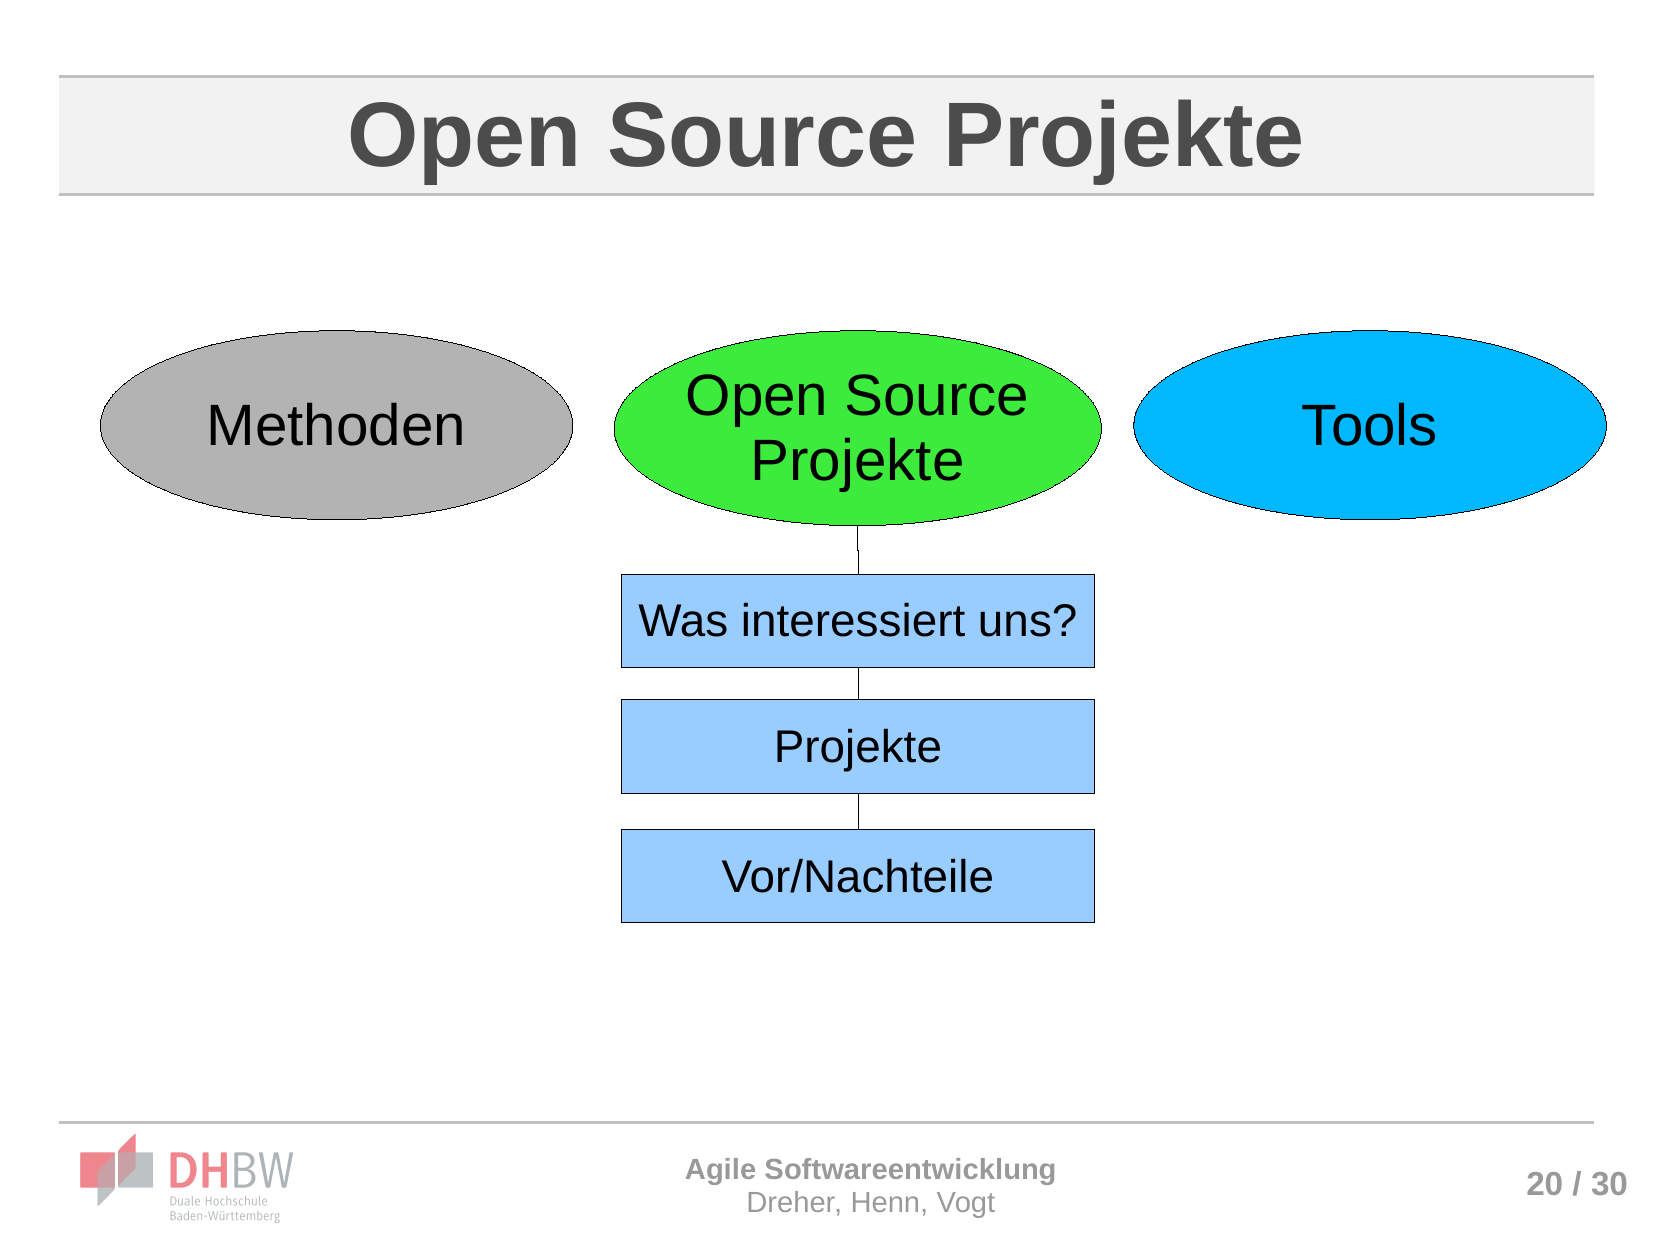

# Open Source Projekte
Methoden
Open Source
Projekte
Tools
Was interessiert uns?
Projekte
Vor/Nachteile